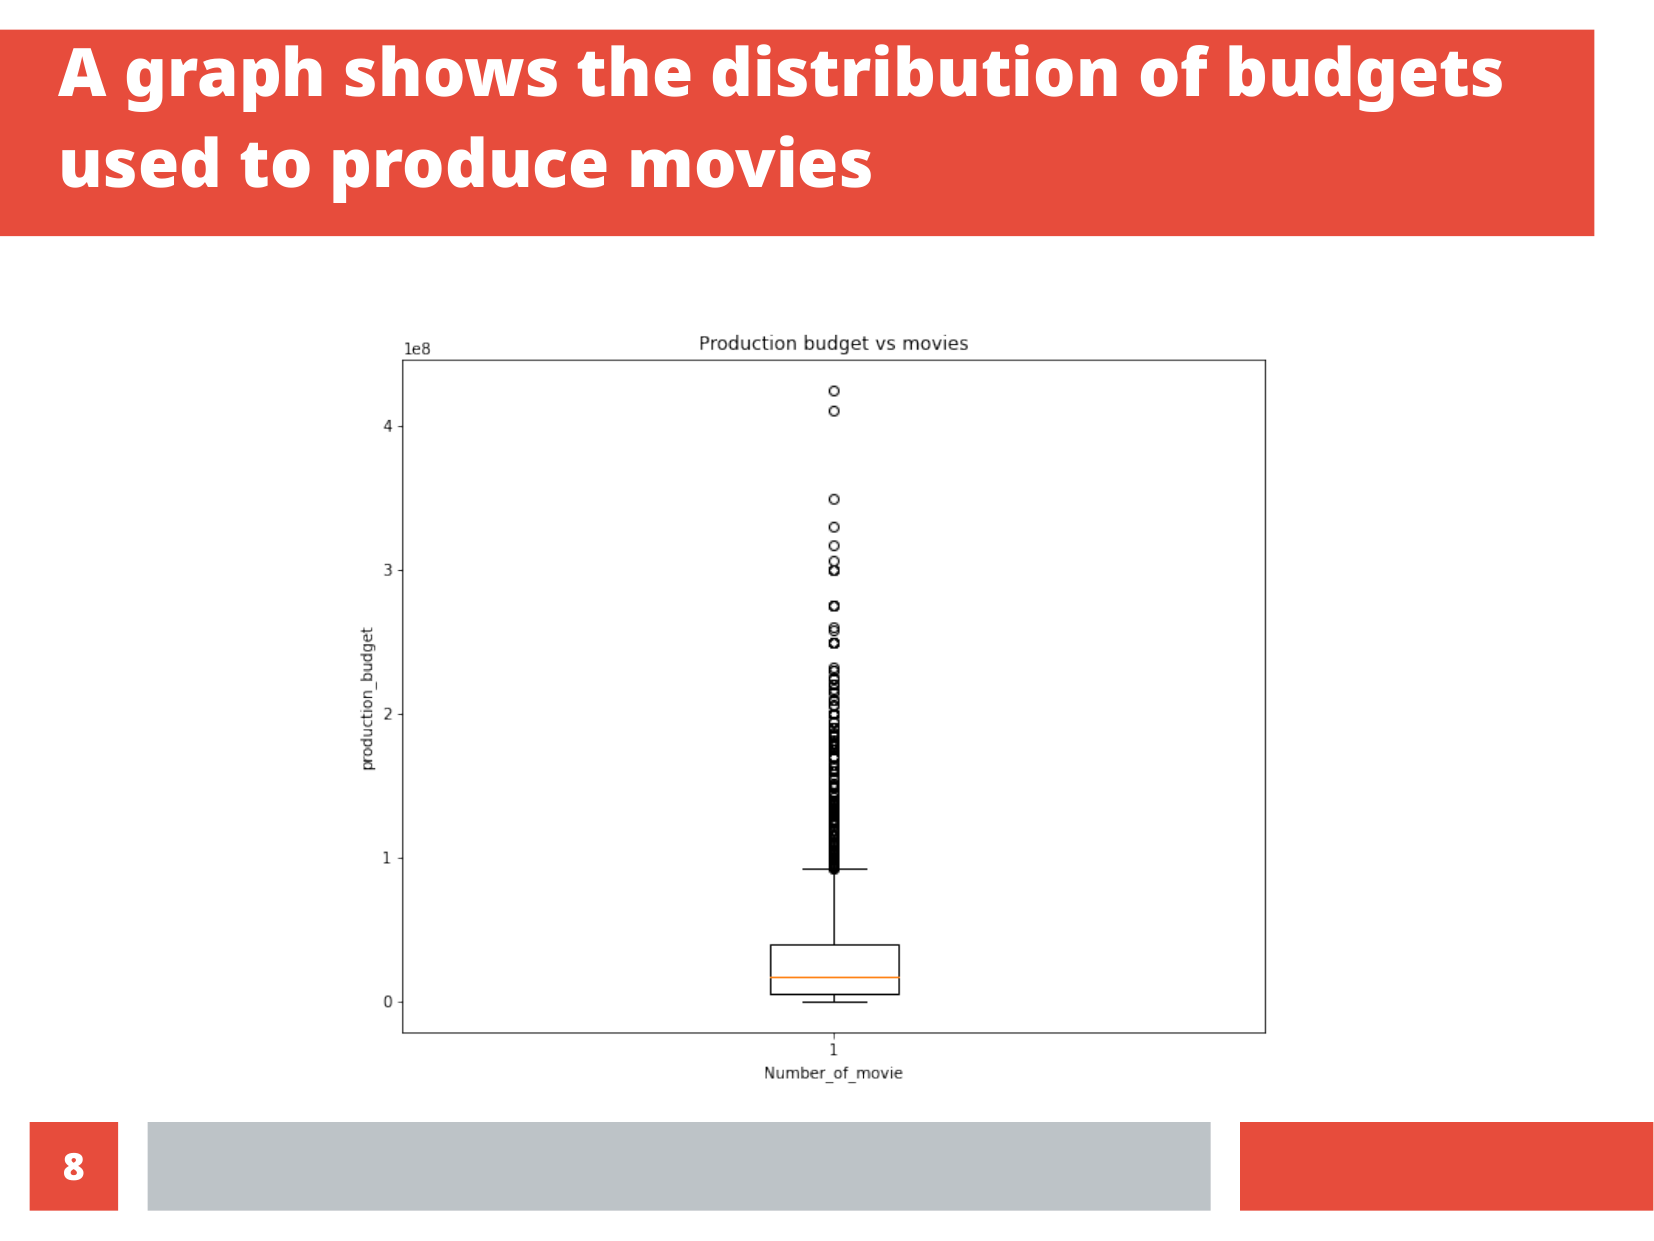

# A graph shows the distribution of budgets used to produce movies
8